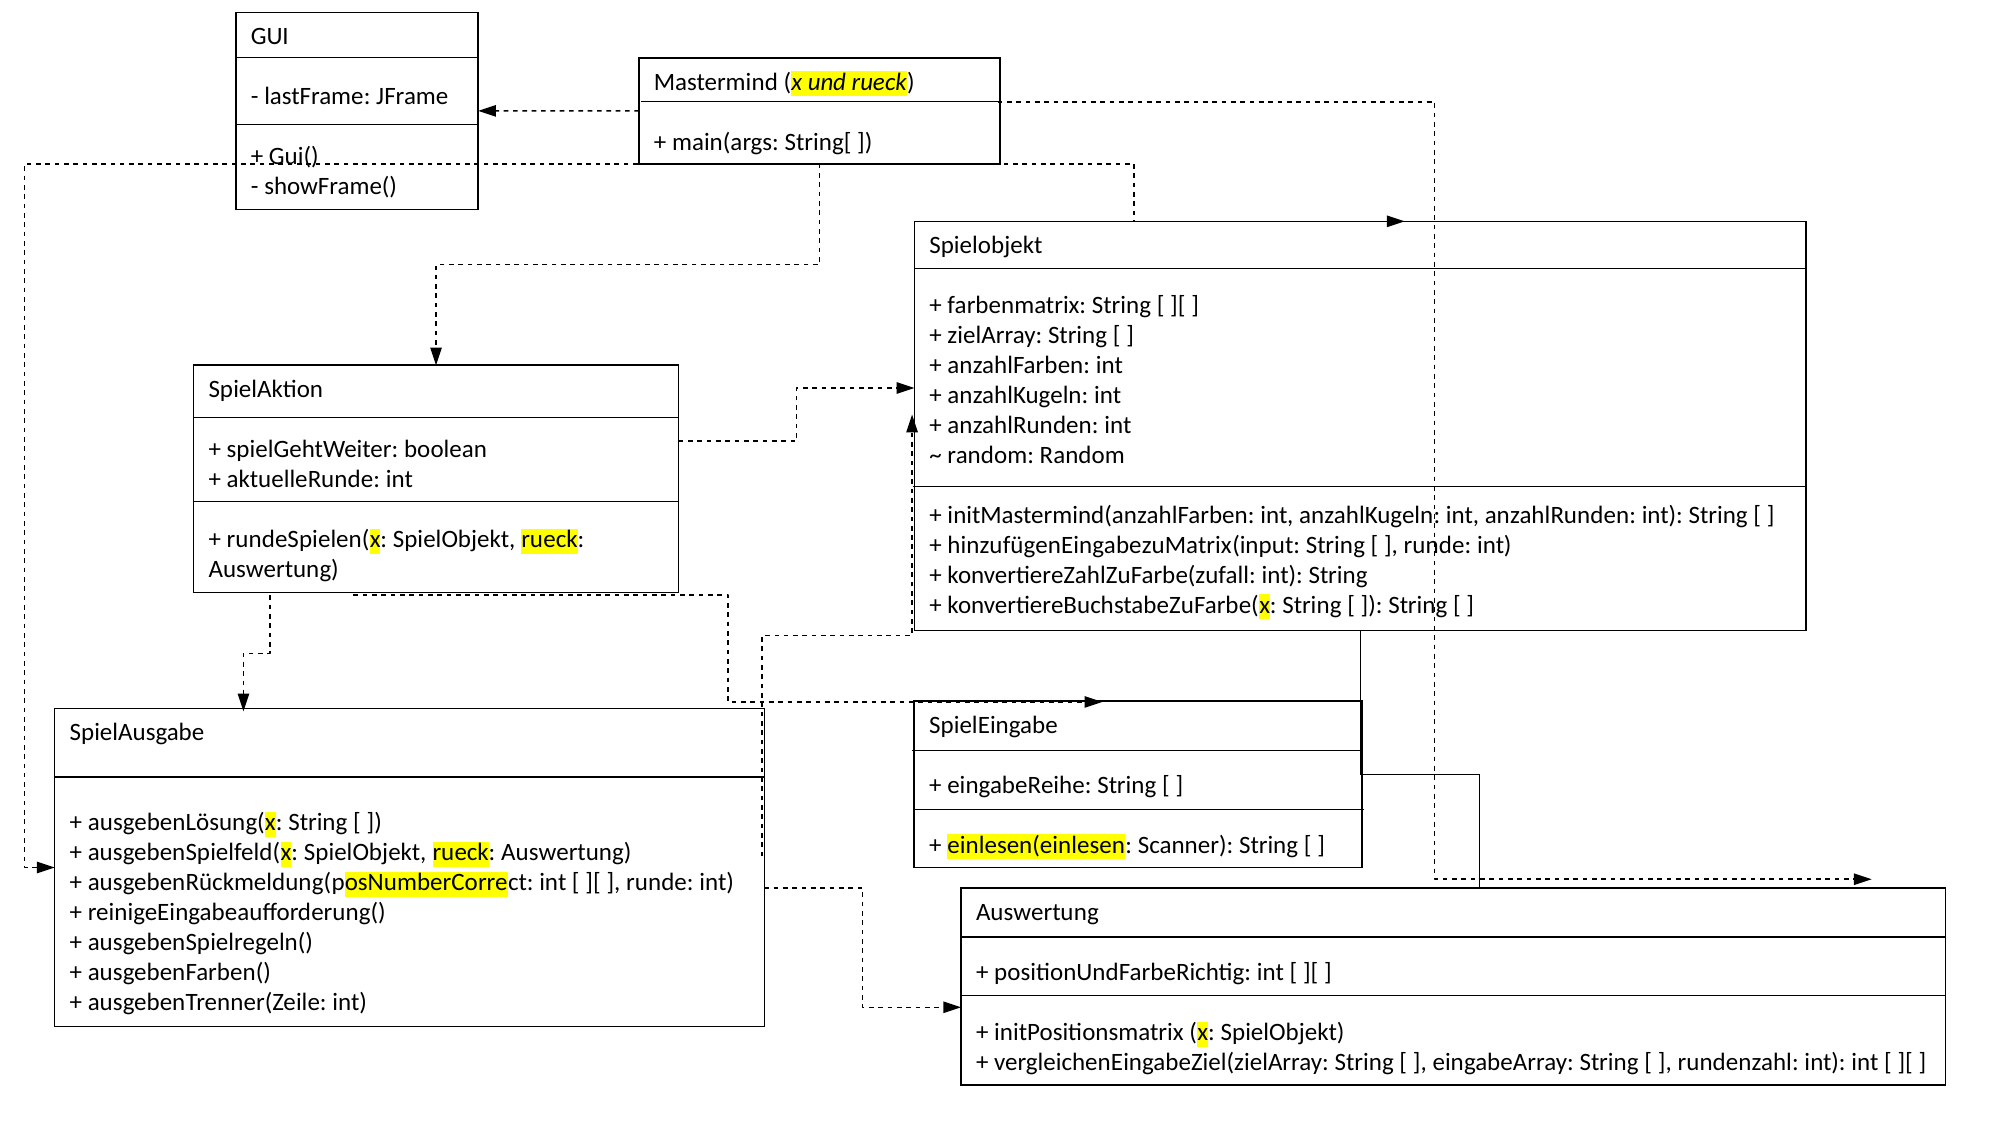

GUI
- lastFrame: JFrame
+ Gui()
- showFrame()
Mastermind (x und rueck)
+ main(args: String[ ])
Spielobjekt
+ farbenmatrix: String [ ][ ]
+ zielArray: String [ ]
+ anzahlFarben: int
+ anzahlKugeln: int
+ anzahlRunden: int
~ random: Random
+ initMastermind(anzahlFarben: int, anzahlKugeln: int, anzahlRunden: int): String [ ]
+ hinzufügenEingabezuMatrix(input: String [ ], runde: int)
+ konvertiereZahlZuFarbe(zufall: int): String
+ konvertiereBuchstabeZuFarbe(x: String [ ]): String [ ]
SpielAktion
+ spielGehtWeiter: boolean
+ aktuelleRunde: int
+ rundeSpielen(x: SpielObjekt, rueck: Auswertung)
SpielEingabe
+ eingabeReihe: String [ ]
+ einlesen(einlesen: Scanner): String [ ]
SpielAusgabe
+ ausgebenLösung(x: String [ ])
+ ausgebenSpielfeld(x: SpielObjekt, rueck: Auswertung)
+ ausgebenRückmeldung(posNumberCorrect: int [ ][ ], runde: int)
+ reinigeEingabeaufforderung()
+ ausgebenSpielregeln()
+ ausgebenFarben()
+ ausgebenTrenner(Zeile: int)
Auswertung
+ positionUndFarbeRichtig: int [ ][ ]
+ initPositionsmatrix (x: SpielObjekt)
+ vergleichenEingabeZiel(zielArray: String [ ], eingabeArray: String [ ], rundenzahl: int): int [ ][ ]